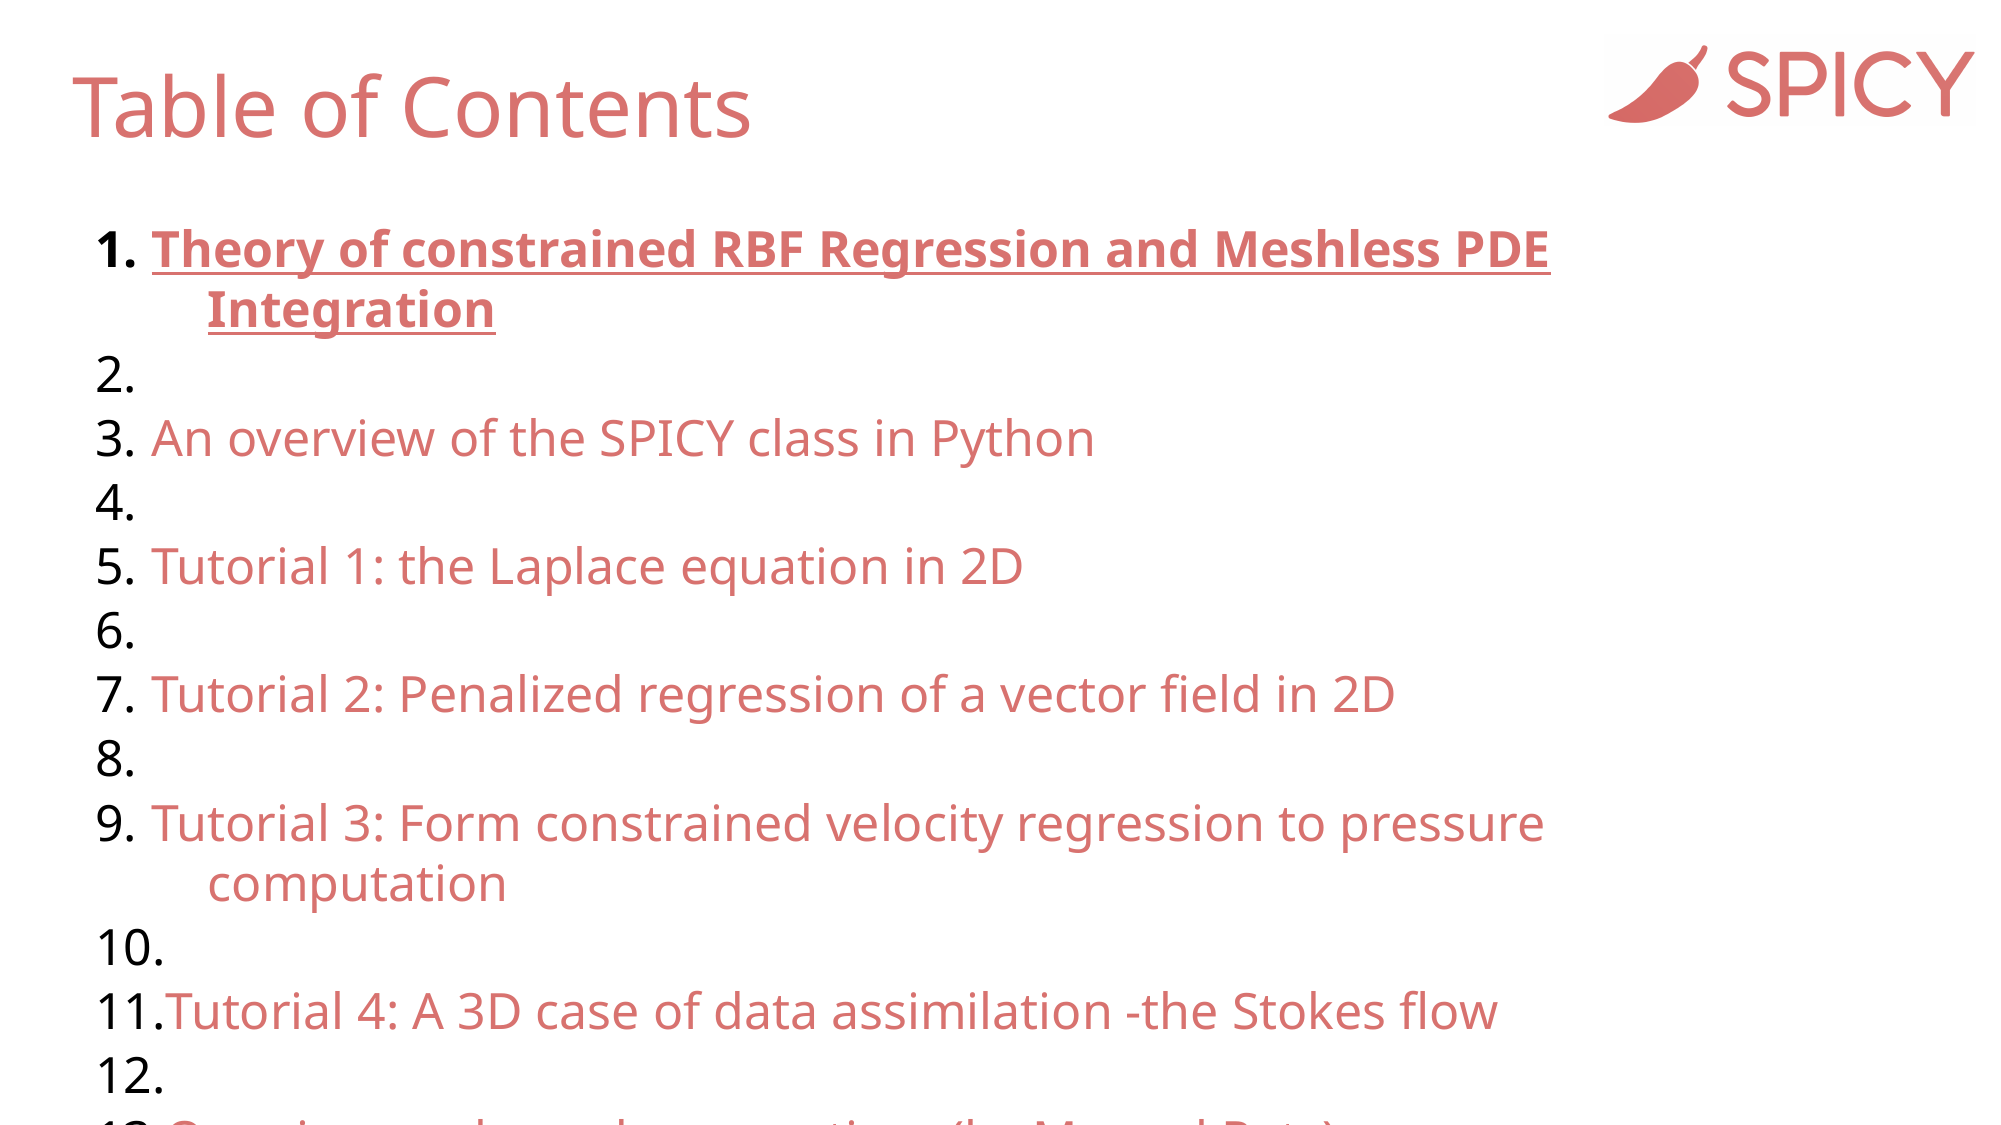

Table of Contents
Theory of constrained RBF Regression and Meshless PDE Integration
An overview of the SPICY class in Python
Tutorial 1: the Laplace equation in 2D
Tutorial 2: Penalized regression of a vector field in 2D
Tutorial 3: Form constrained velocity regression to pressure computation
Tutorial 4: A 3D case of data assimilation -the Stokes flow
Ongoing works and perspectives (by Manuel Ratz)